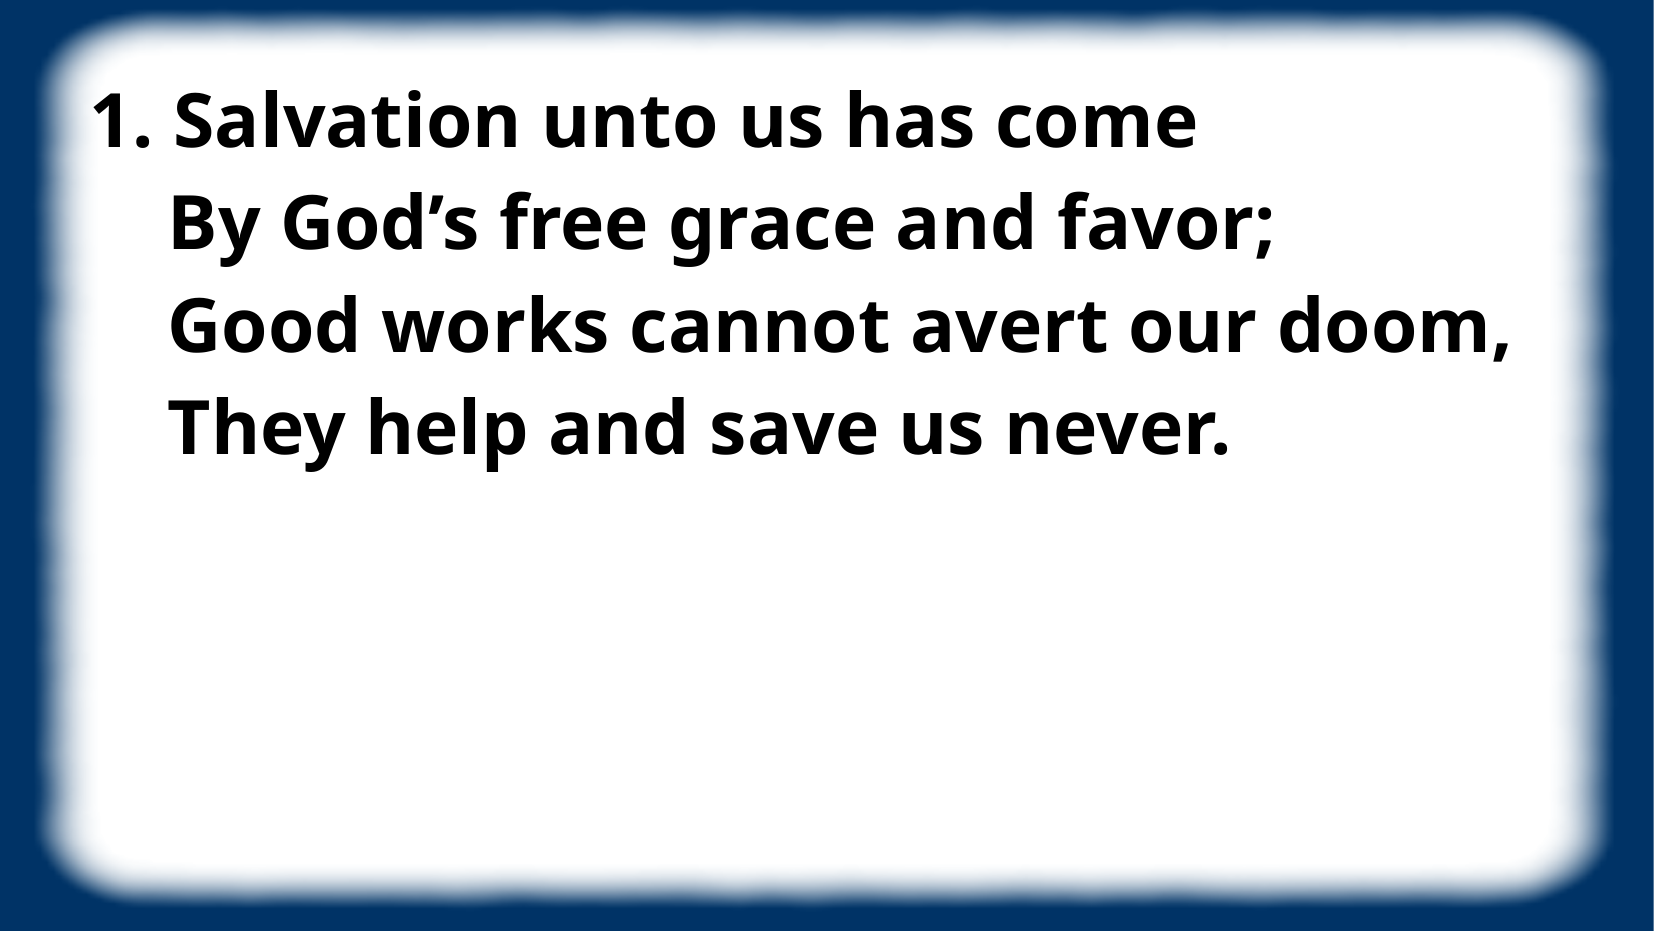

1. Salvation unto us has come
 By God’s free grace and favor;
 Good works cannot avert our doom,
 They help and save us never.